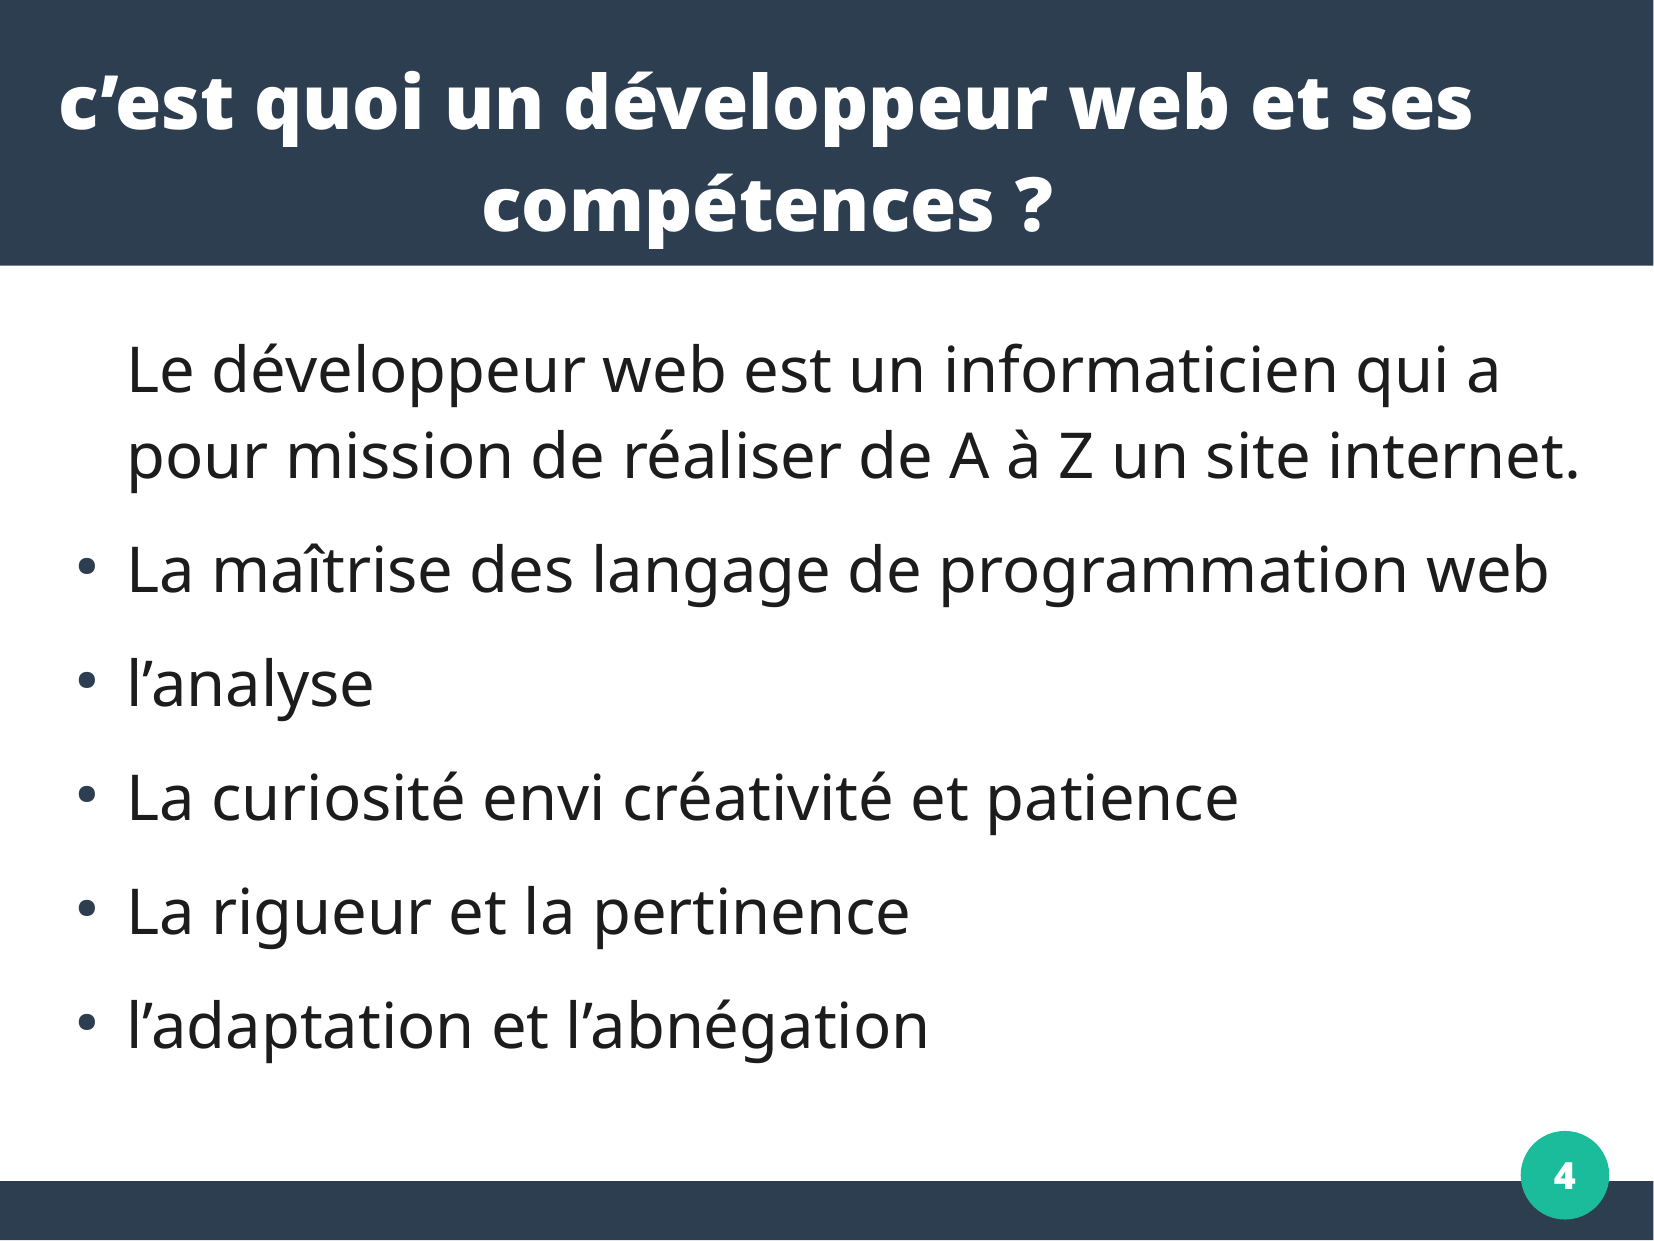

# c’est quoi un développeur web et ses compétences ?
Le développeur web est un informaticien qui a pour mission de réaliser de A à Z un site internet.
La maîtrise des langage de programmation web
l’analyse
La curiosité envi créativité et patience
La rigueur et la pertinence
l’adaptation et l’abnégation
4